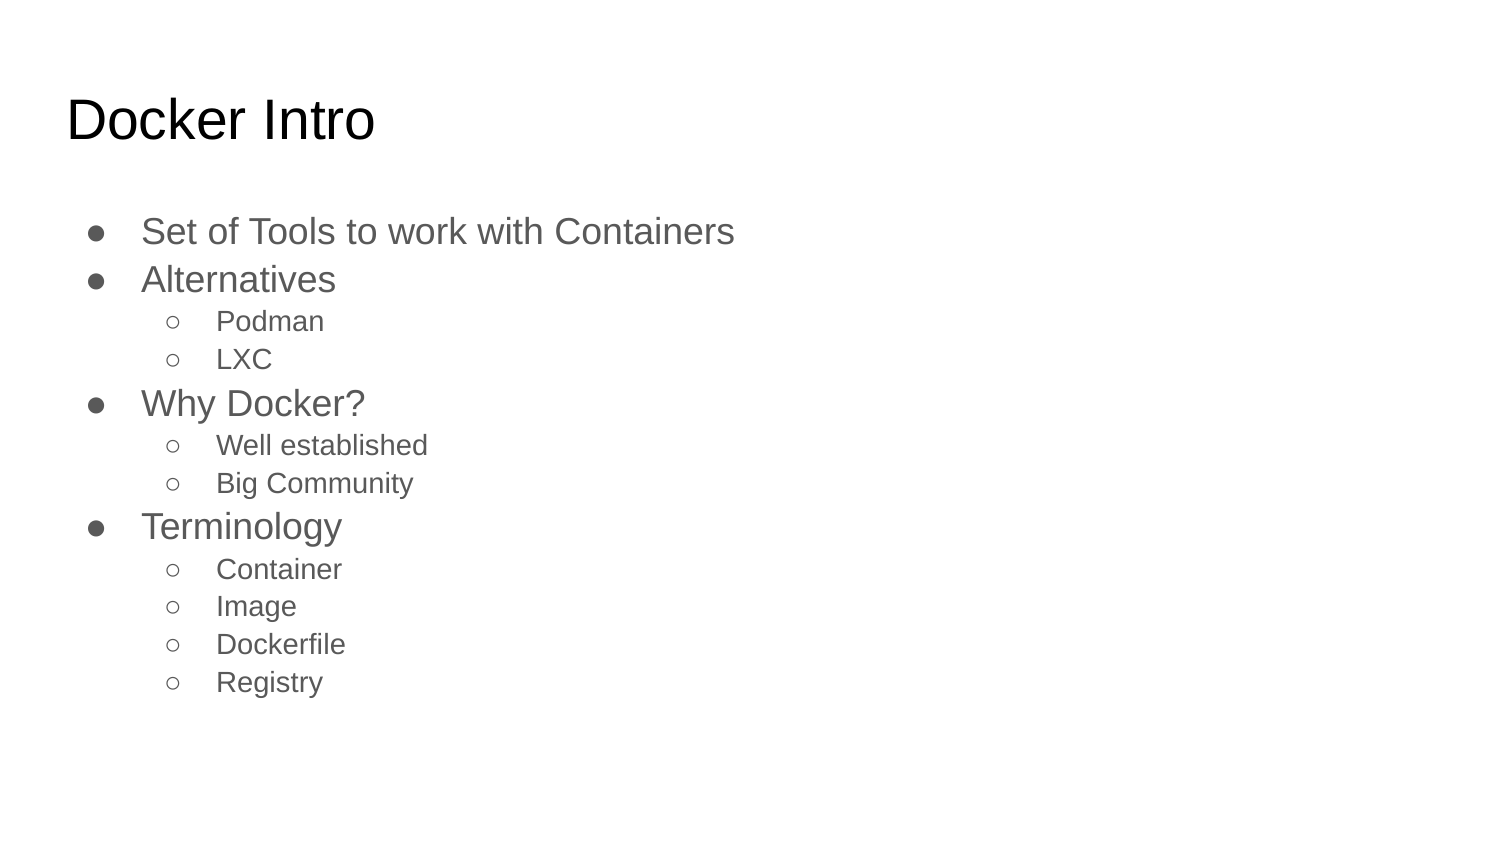

# Docker Intro
Set of Tools to work with Containers
Alternatives
Podman
LXC
Why Docker?
Well established
Big Community
Terminology
Container
Image
Dockerfile
Registry